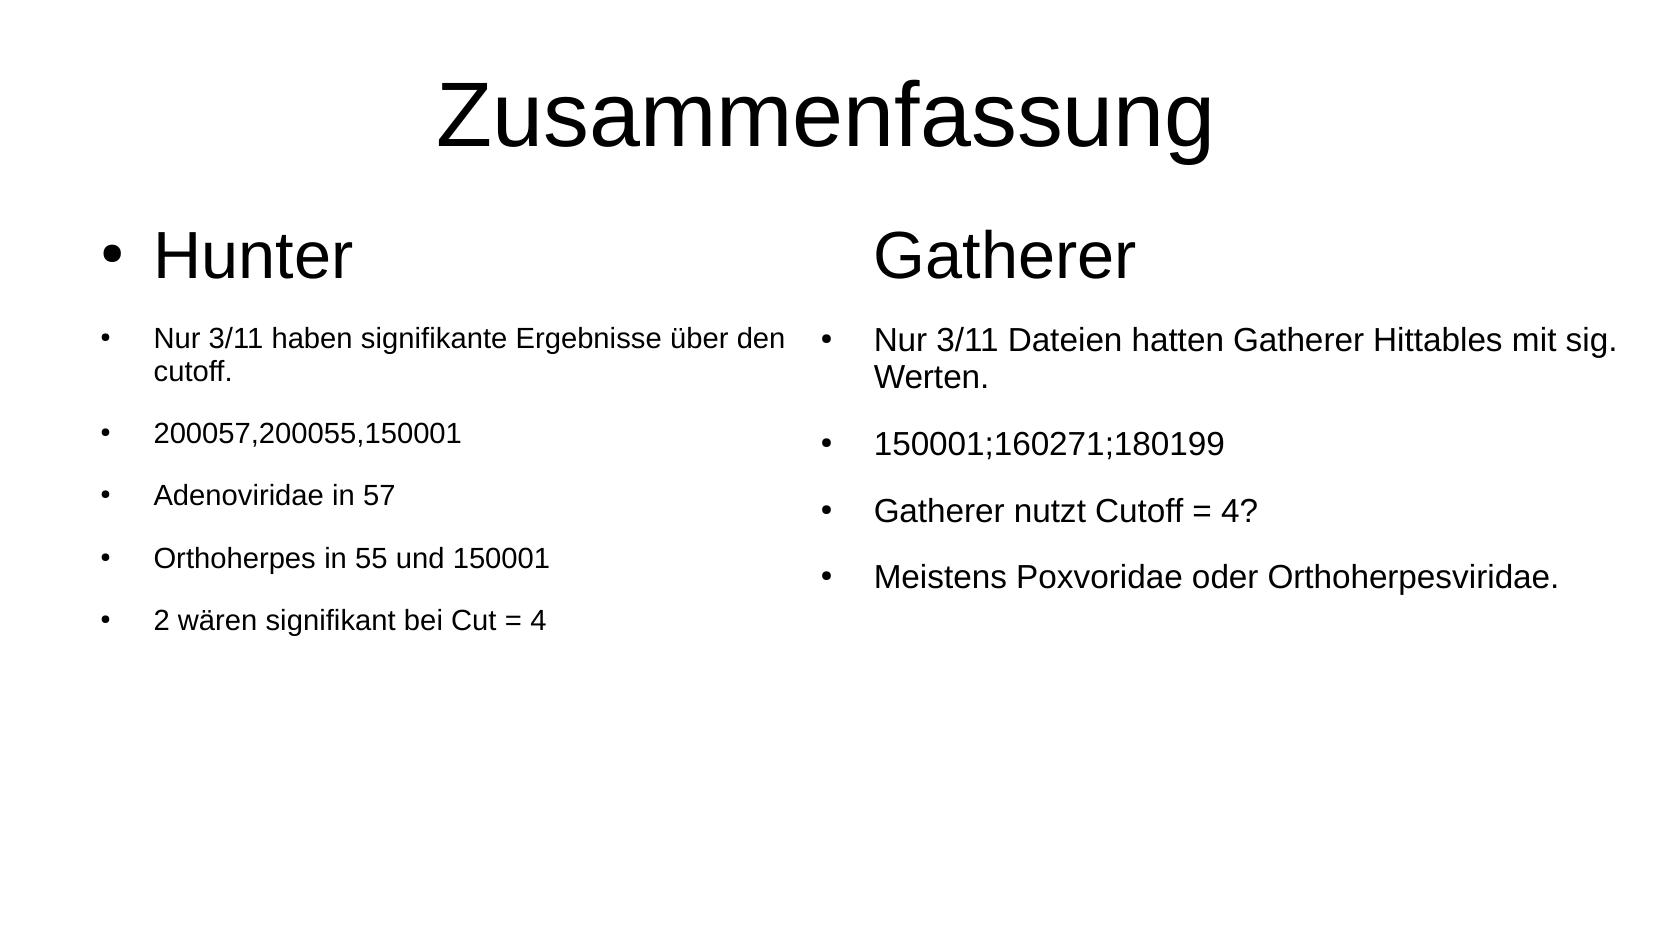

# Zusammenfassung
Hunter
Nur 3/11 haben signifikante Ergebnisse über den cutoff.
200057,200055,150001
Adenoviridae in 57
Orthoherpes in 55 und 150001
2 wären signifikant bei Cut = 4
Gatherer
Nur 3/11 Dateien hatten Gatherer Hittables mit sig. Werten.
150001;160271;180199
Gatherer nutzt Cutoff = 4?
Meistens Poxvoridae oder Orthoherpesviridae.